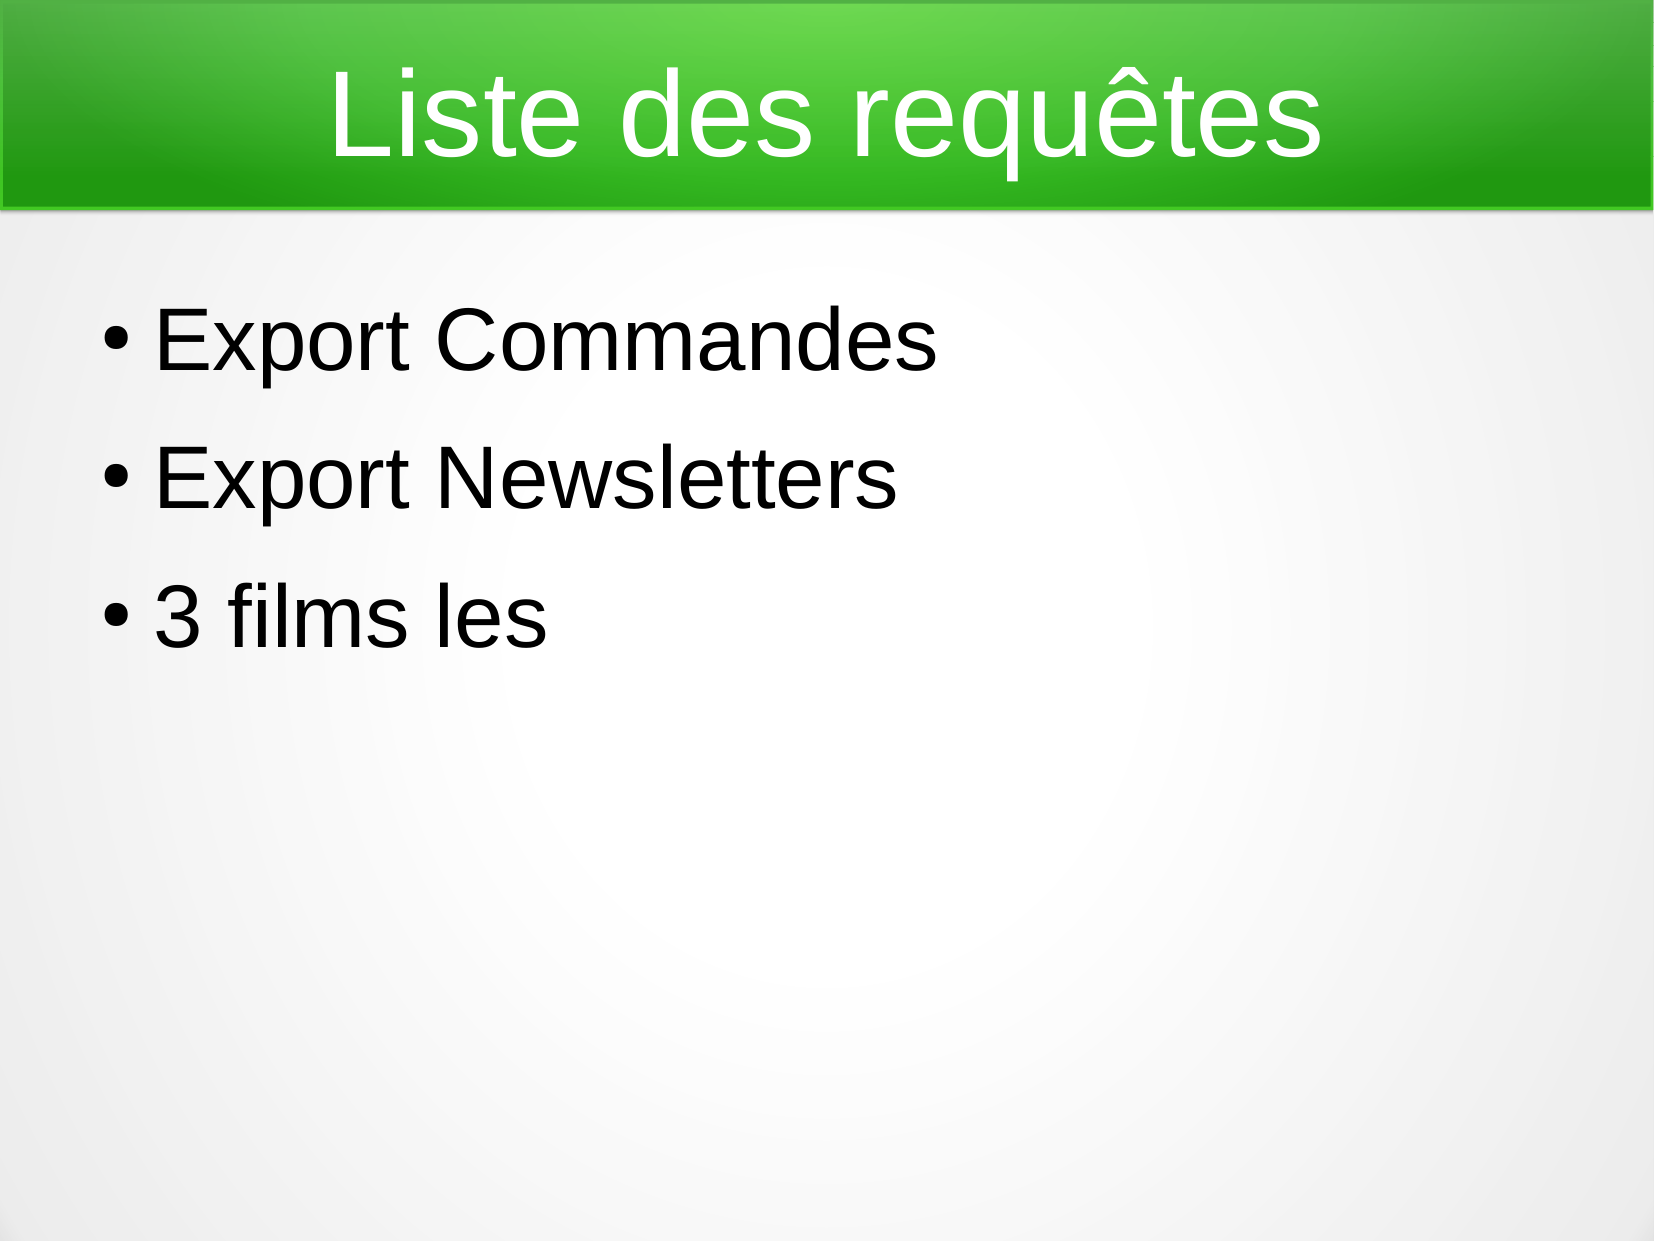

# Liste des requêtes
Export Commandes
Export Newsletters
3 films les